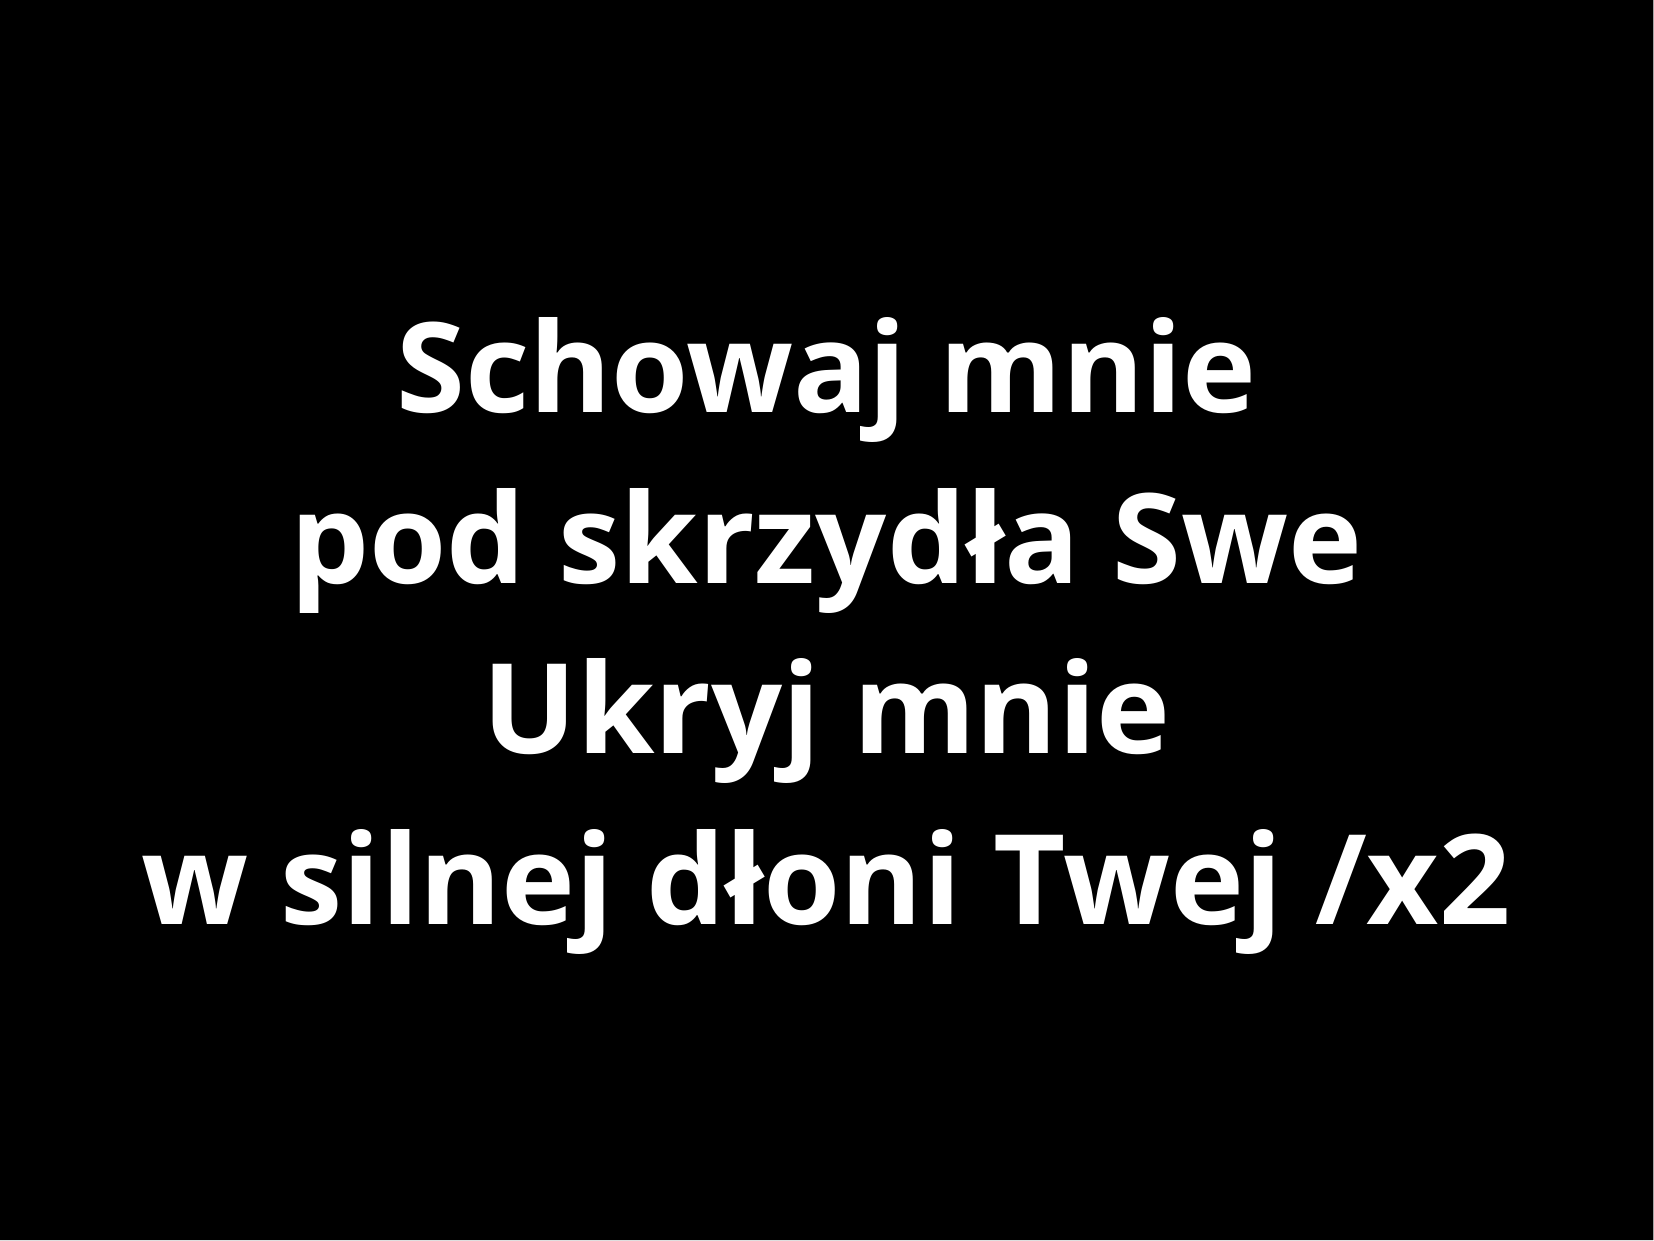

# Schowaj mnie pod skrzydła Swe Ukryj mnie w silnej dłoni Twej /x2